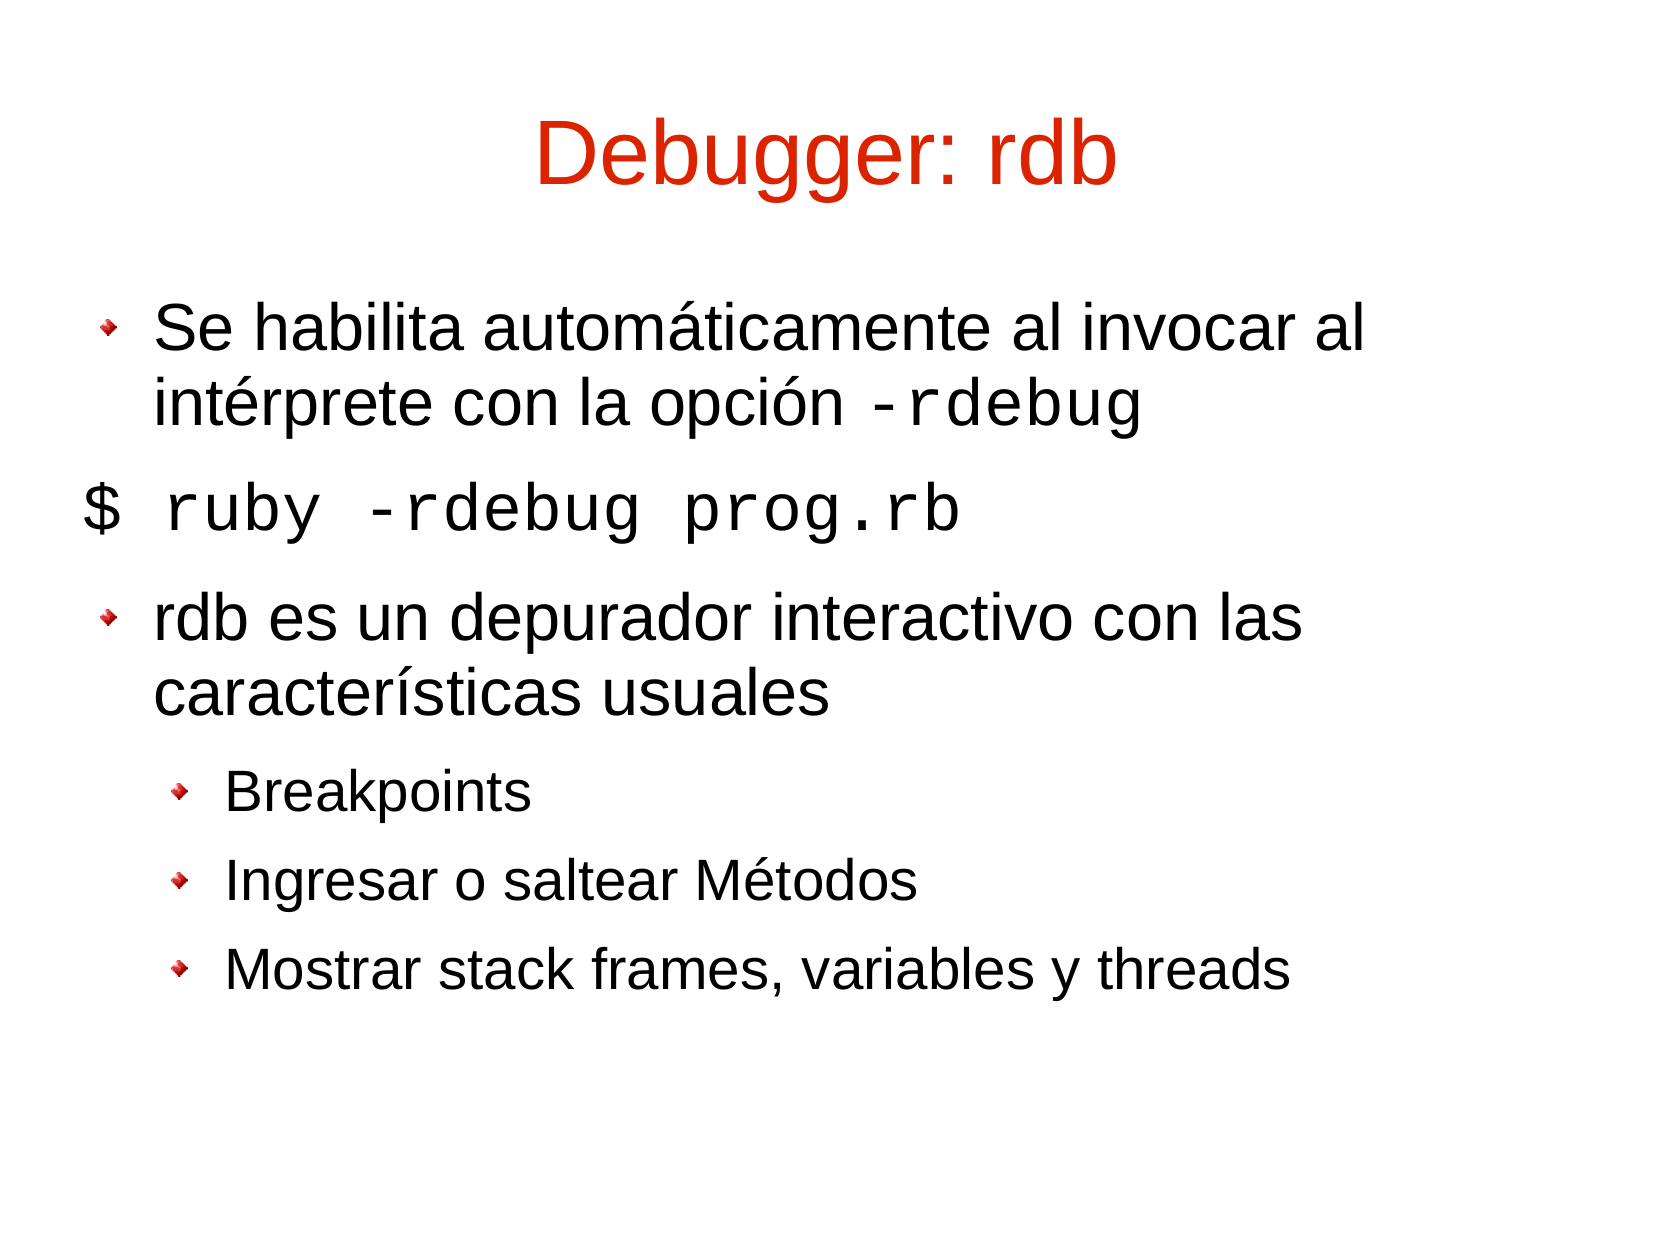

# Debugger: rdb
Se habilita automáticamente al invocar al intérprete con la opción -rdebug
$ ruby -rdebug prog.rb
rdb es un depurador interactivo con las características usuales
Breakpoints
Ingresar o saltear Métodos
Mostrar stack frames, variables y threads